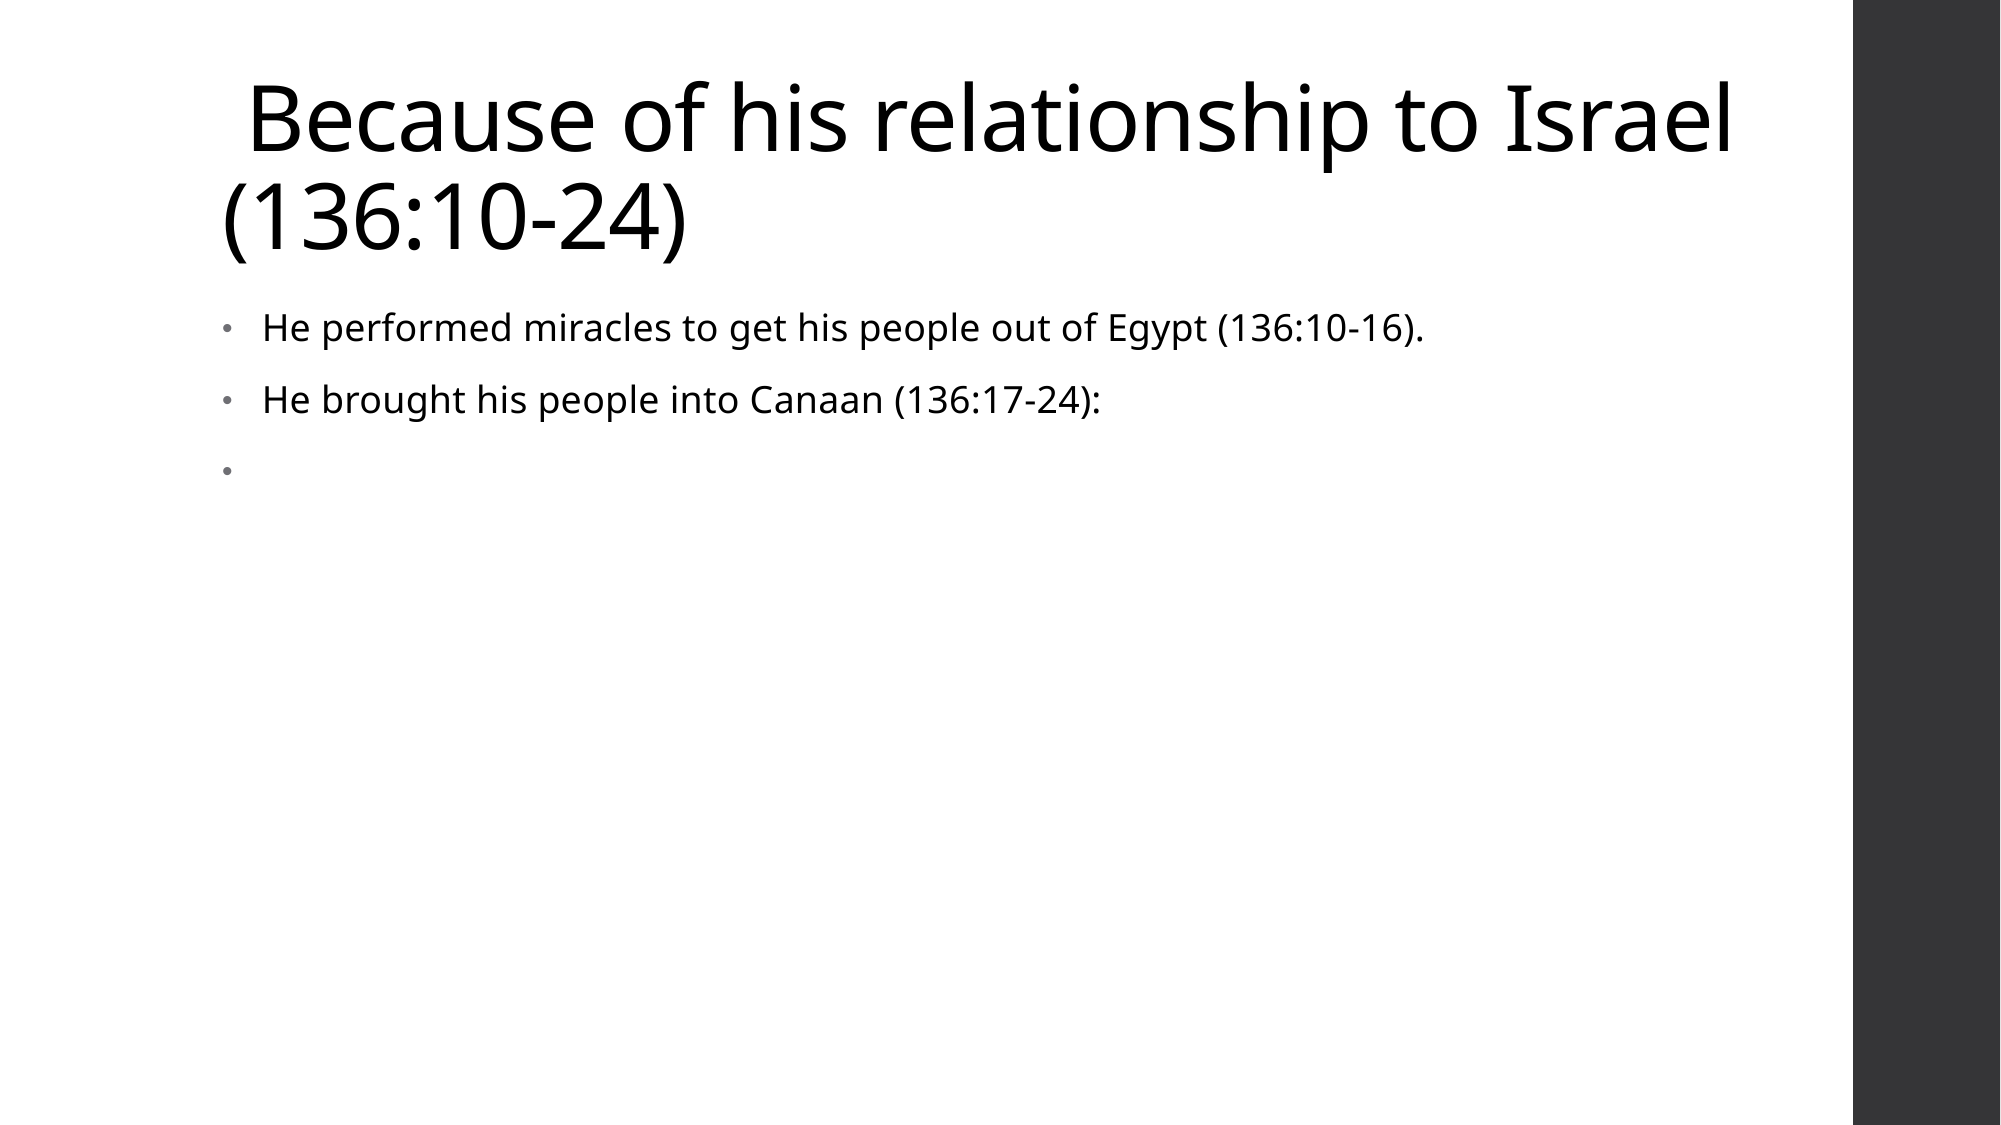

# Because of his relationship to Israel (136:10-24)
 He performed miracles to get his people out of Egypt (136:10-16).
 He brought his people into Canaan (136:17-24):